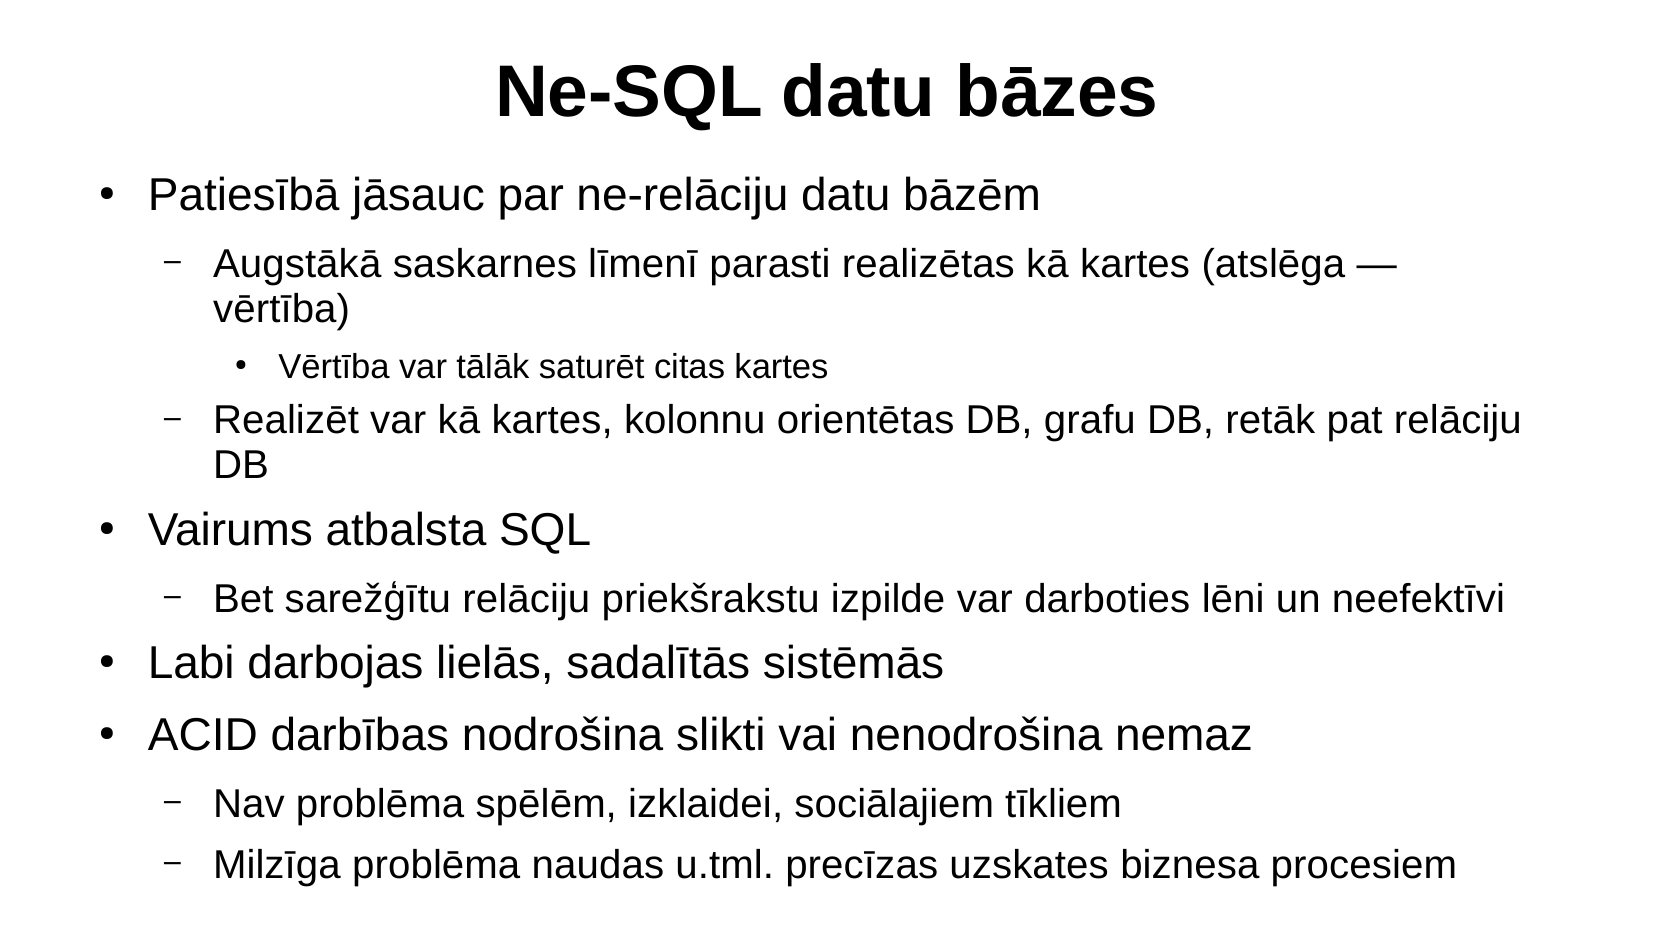

# Ne-SQL datu bāzes
Patiesībā jāsauc par ne-relāciju datu bāzēm
Augstākā saskarnes līmenī parasti realizētas kā kartes (atslēga — vērtība)
Vērtība var tālāk saturēt citas kartes
Realizēt var kā kartes, kolonnu orientētas DB, grafu DB, retāk pat relāciju DB
Vairums atbalsta SQL
Bet sarežģītu relāciju priekšrakstu izpilde var darboties lēni un neefektīvi
Labi darbojas lielās, sadalītās sistēmās
ACID darbības nodrošina slikti vai nenodrošina nemaz
Nav problēma spēlēm, izklaidei, sociālajiem tīkliem
Milzīga problēma naudas u.tml. precīzas uzskates biznesa procesiem